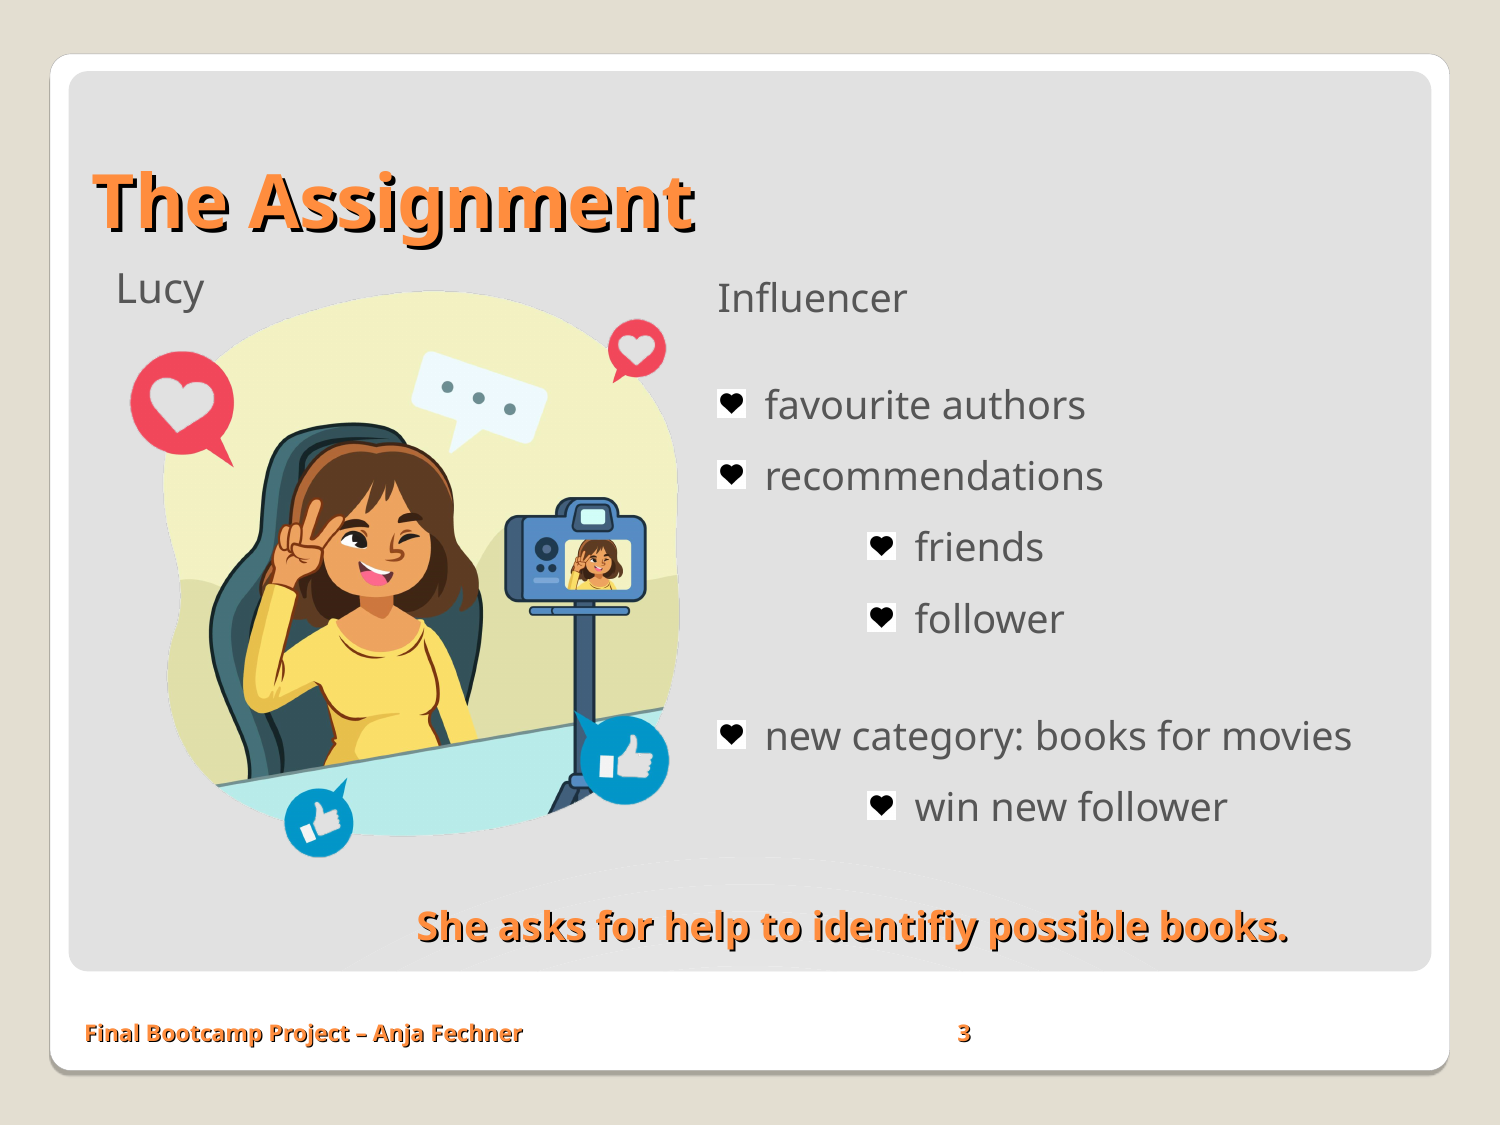

# The Assignment
Lucy
Influencer
favourite authors
recommendations
friends
follower
new category: books for movies
win new follower
She asks for help to identifiy possible books.
Final Bootcamp Project – Anja Fechner